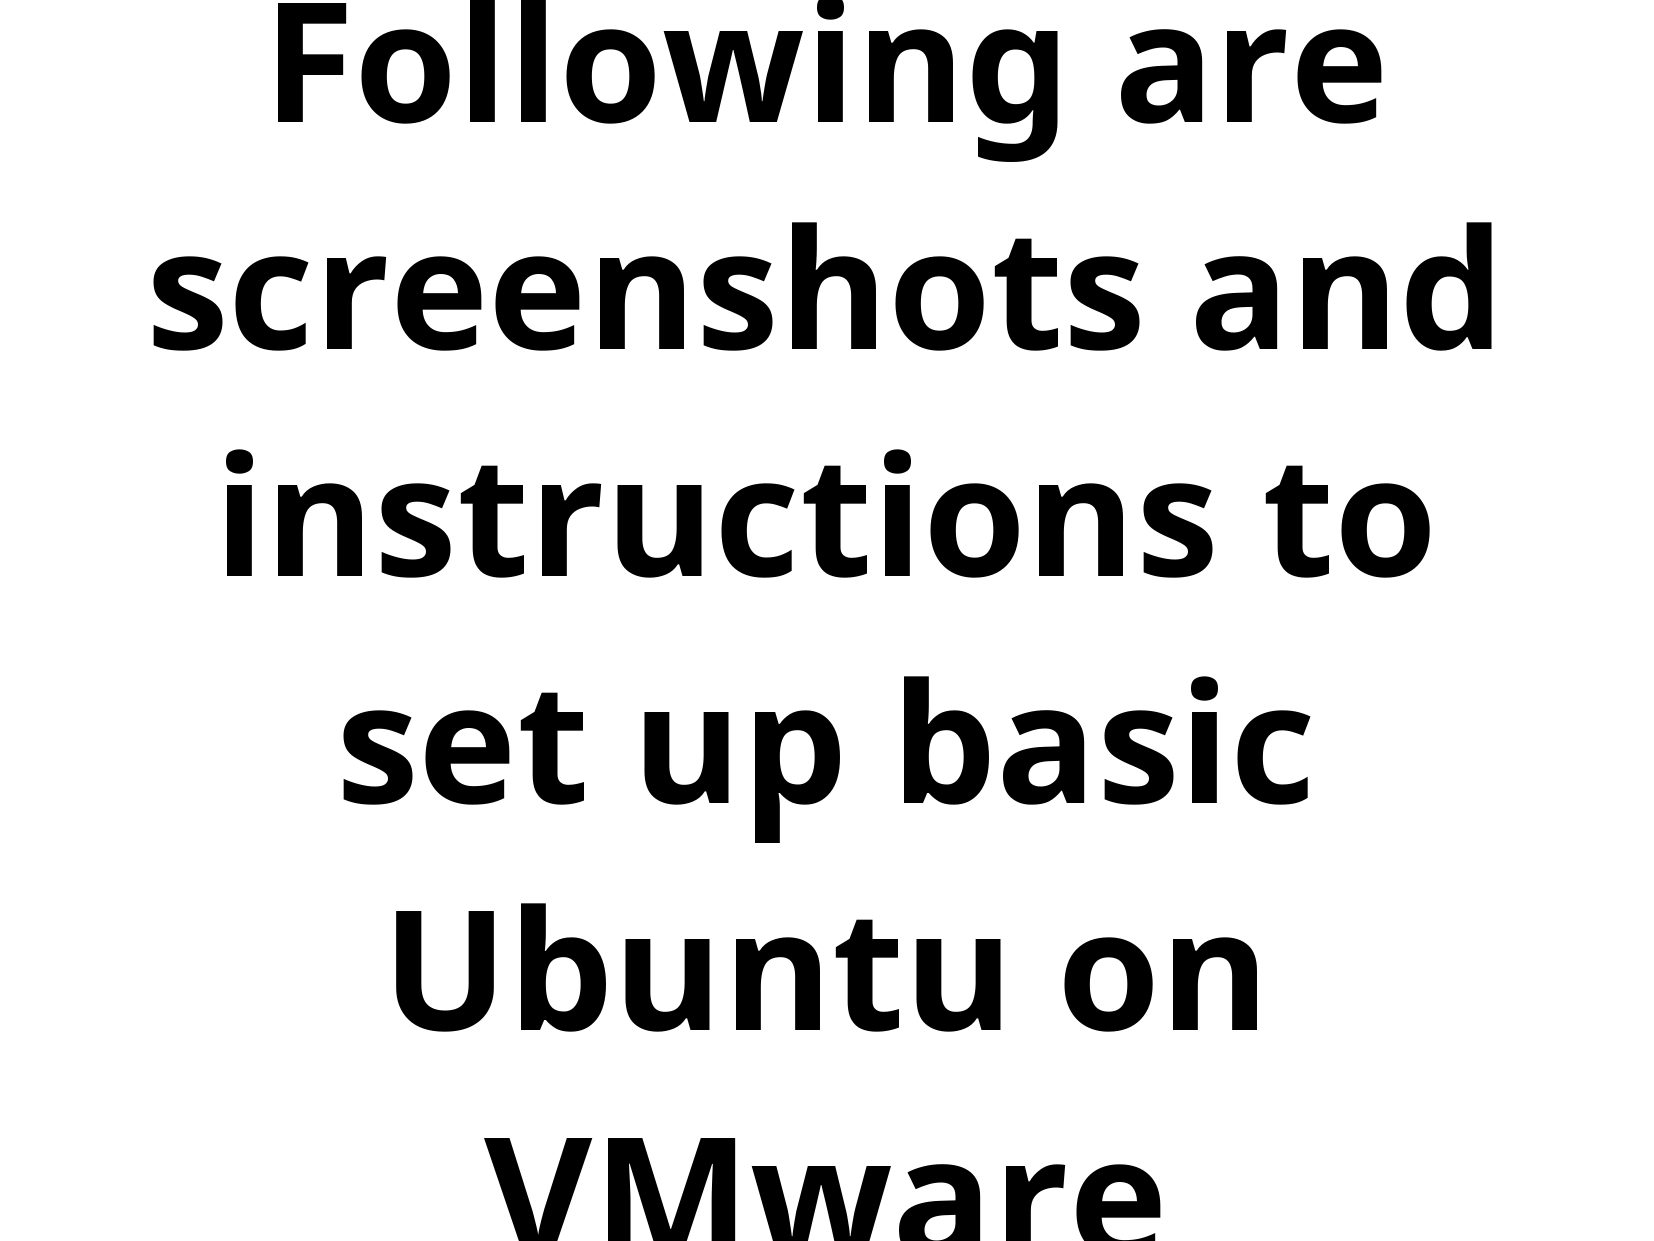

# Following are screenshots and instructions to set up basic Ubuntu on VMware